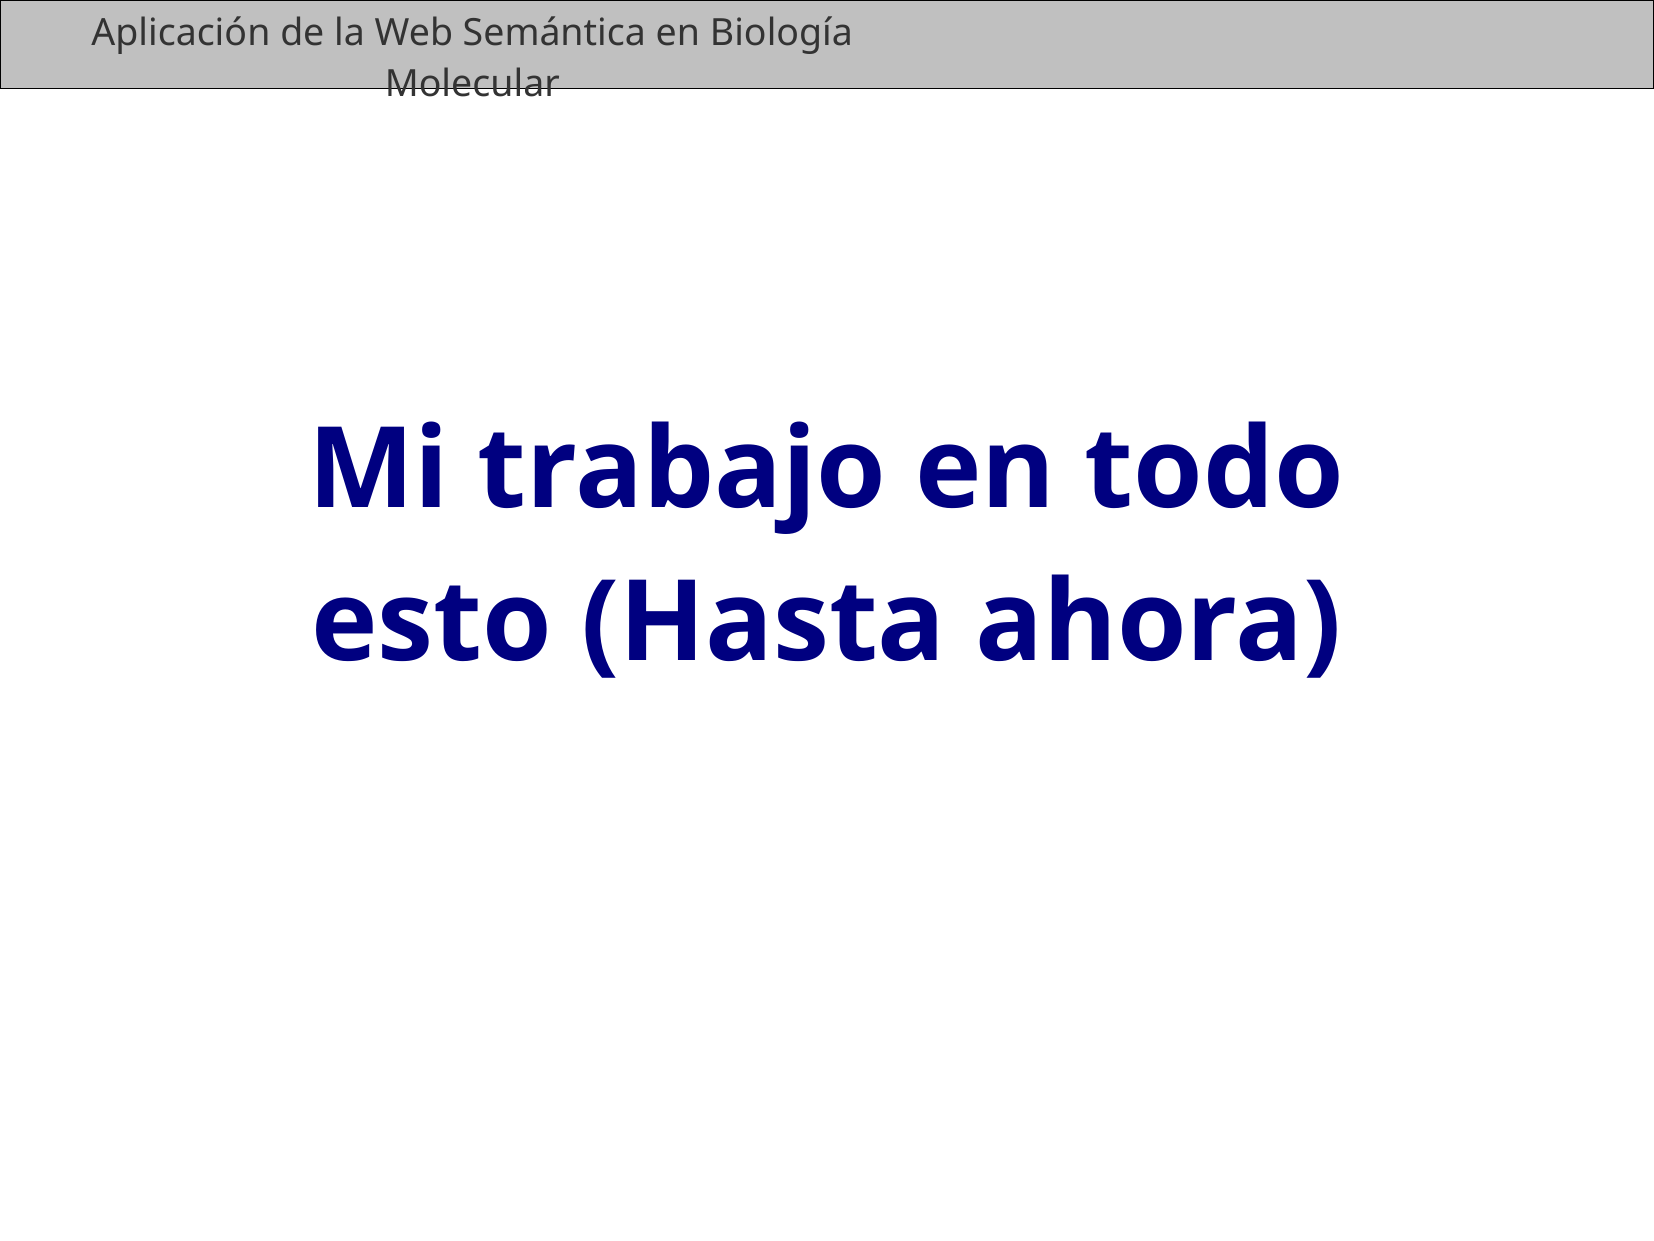

Aplicación de la Web Semántica en Biología Molecular
Mi trabajo en todo esto (Hasta ahora)